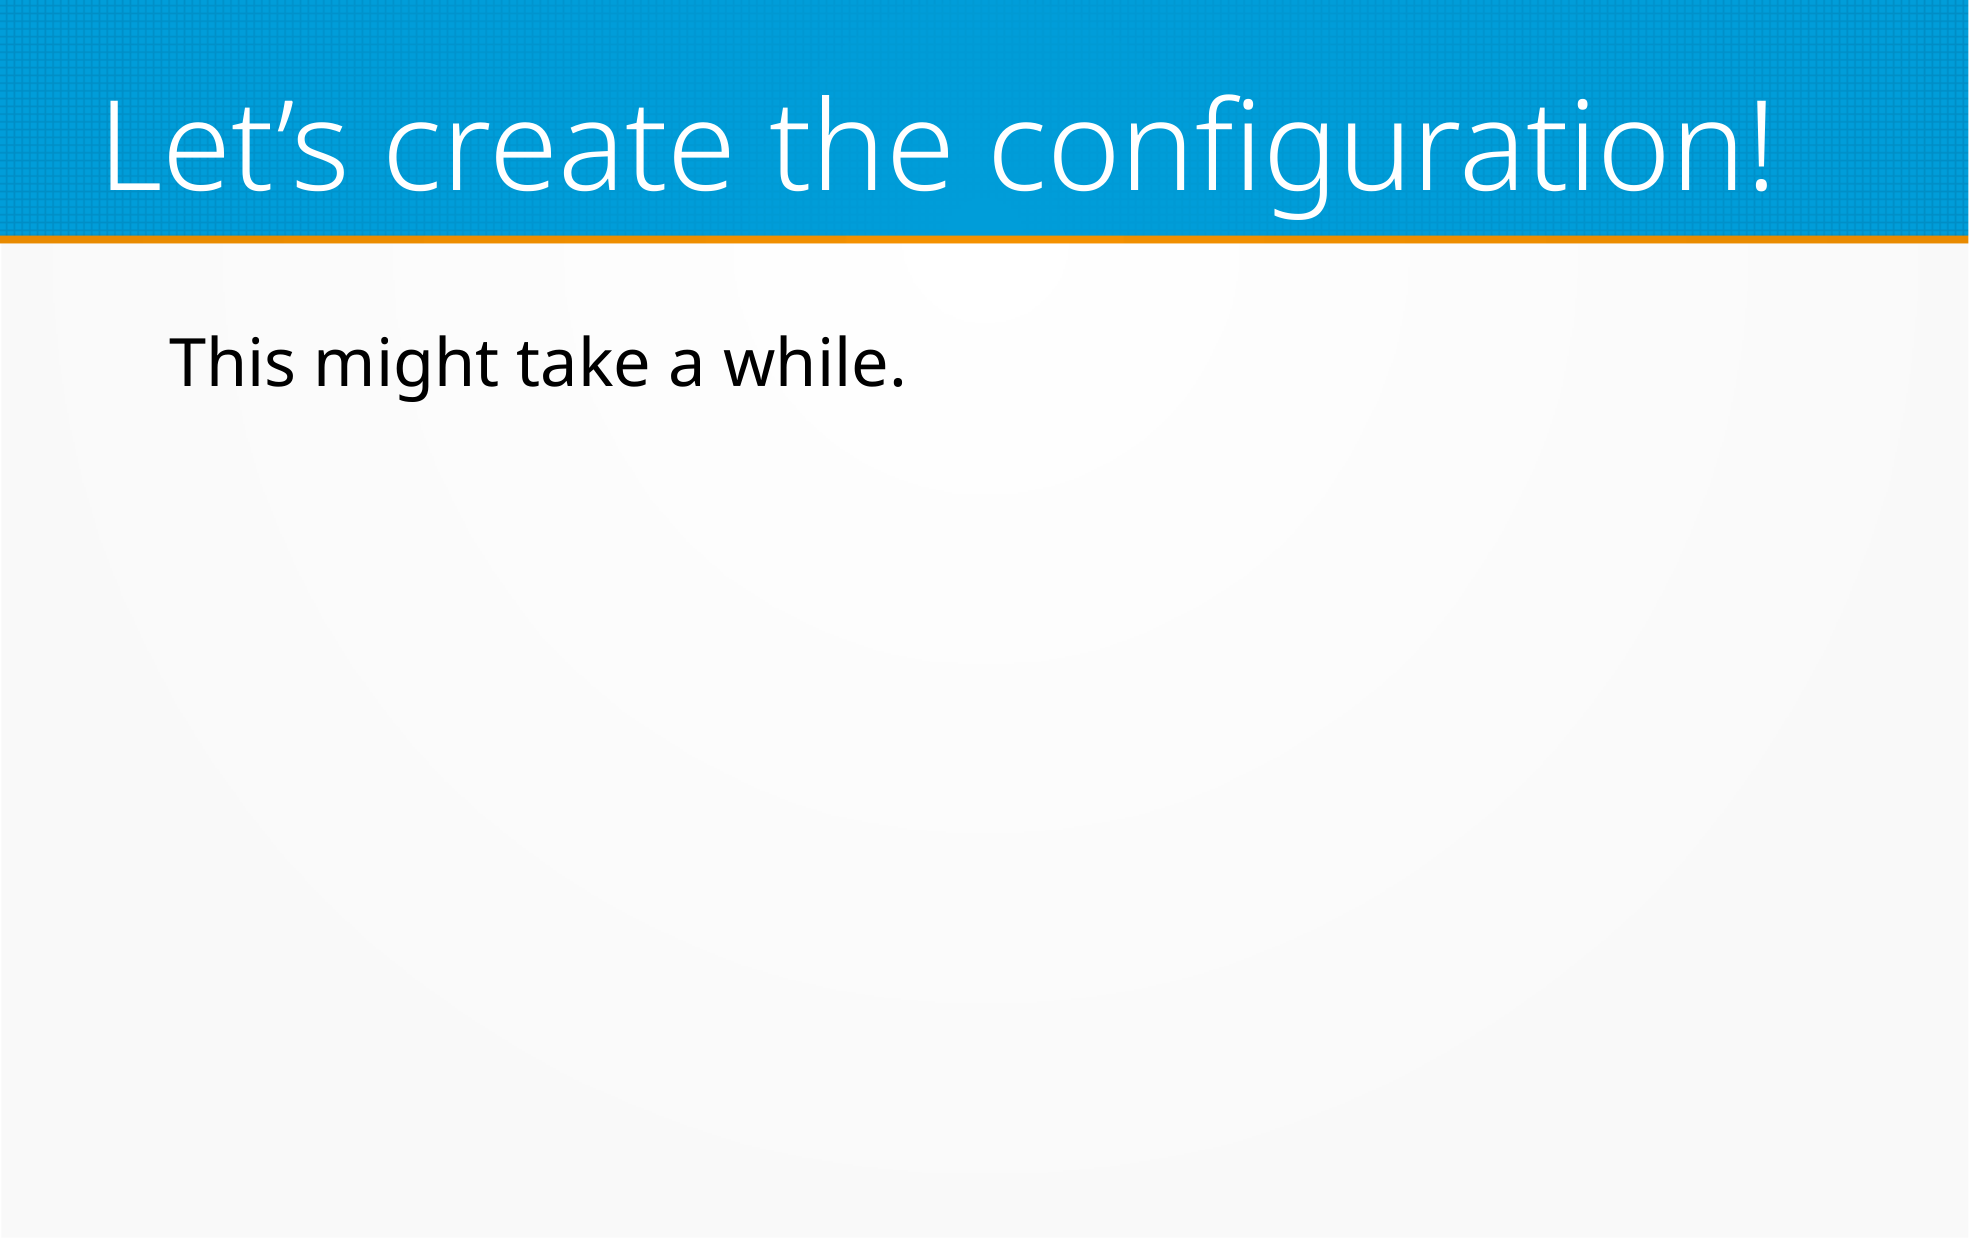

# Let’s create the configuration!
This might take a while.